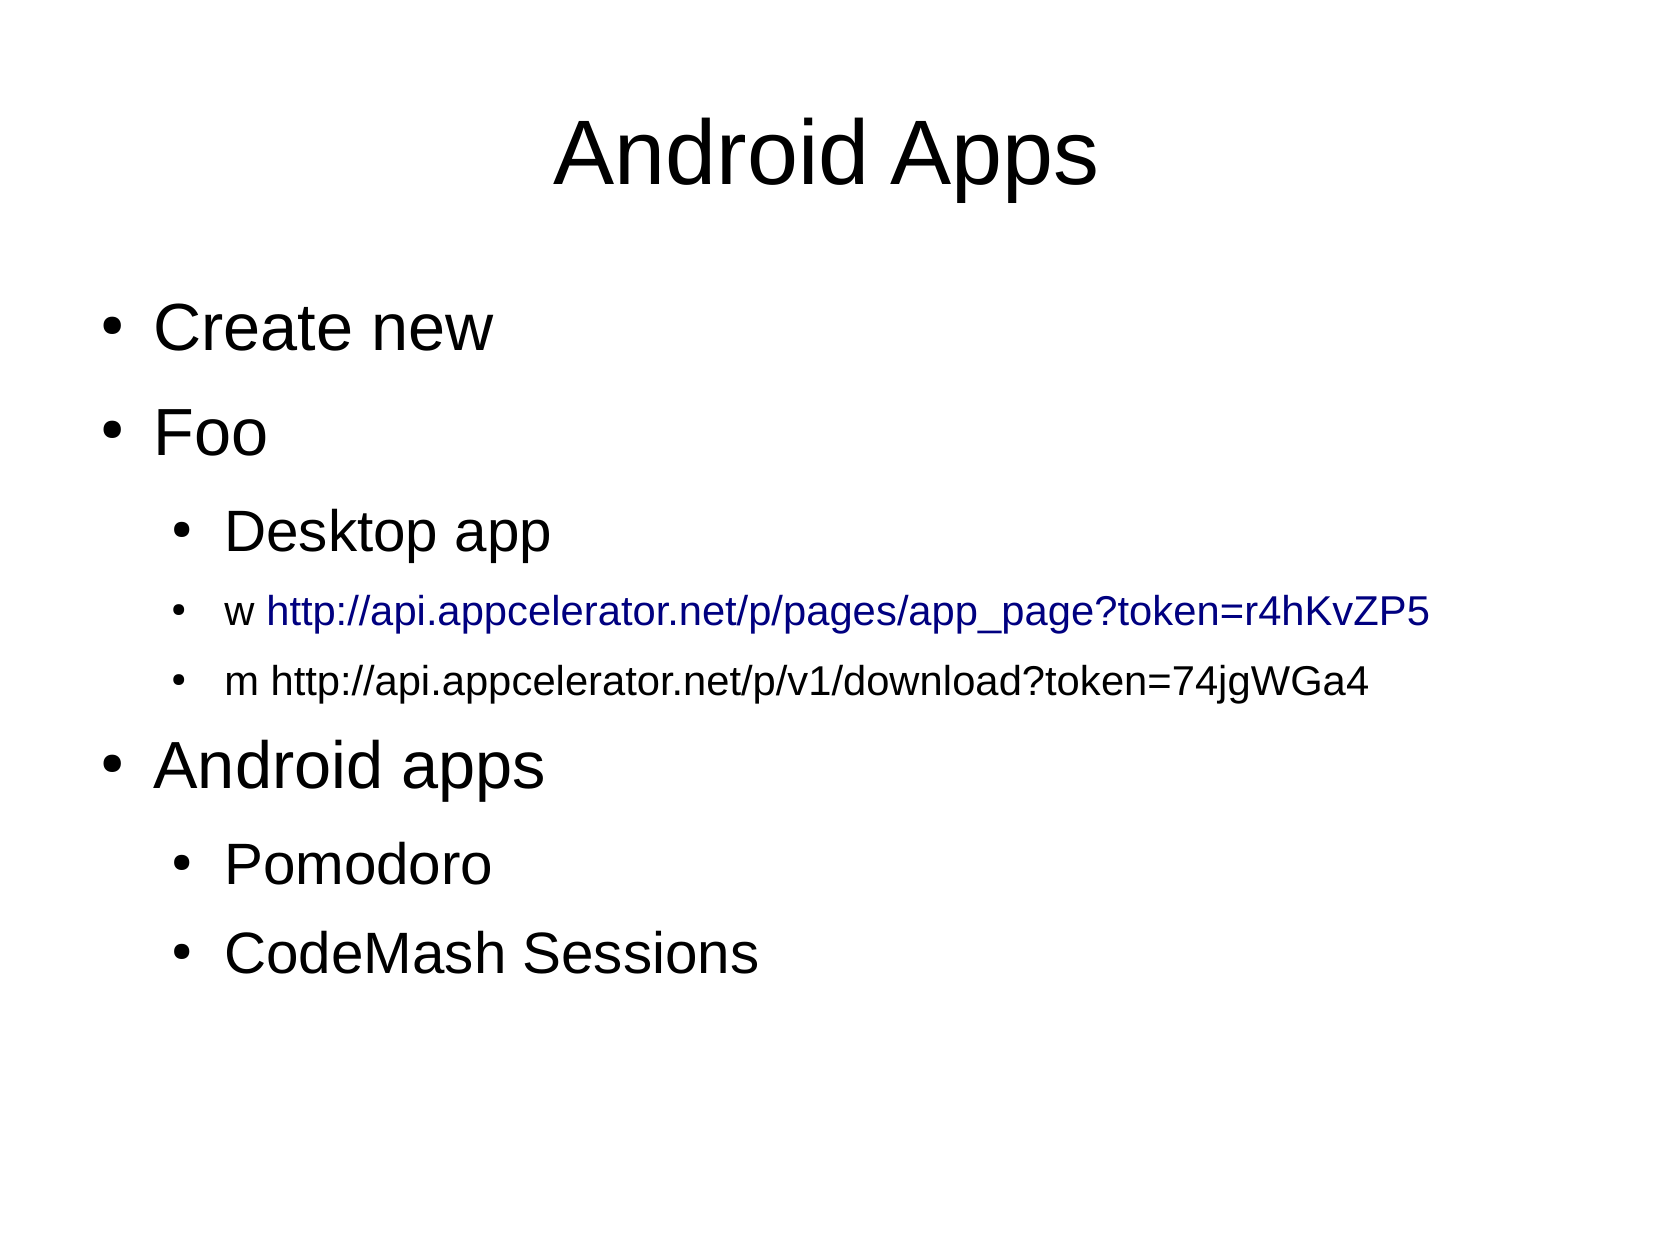

# Android Apps
Create new
Foo
Desktop app
w http://api.appcelerator.net/p/pages/app_page?token=r4hKvZP5
m http://api.appcelerator.net/p/v1/download?token=74jgWGa4
Android apps
Pomodoro
CodeMash Sessions